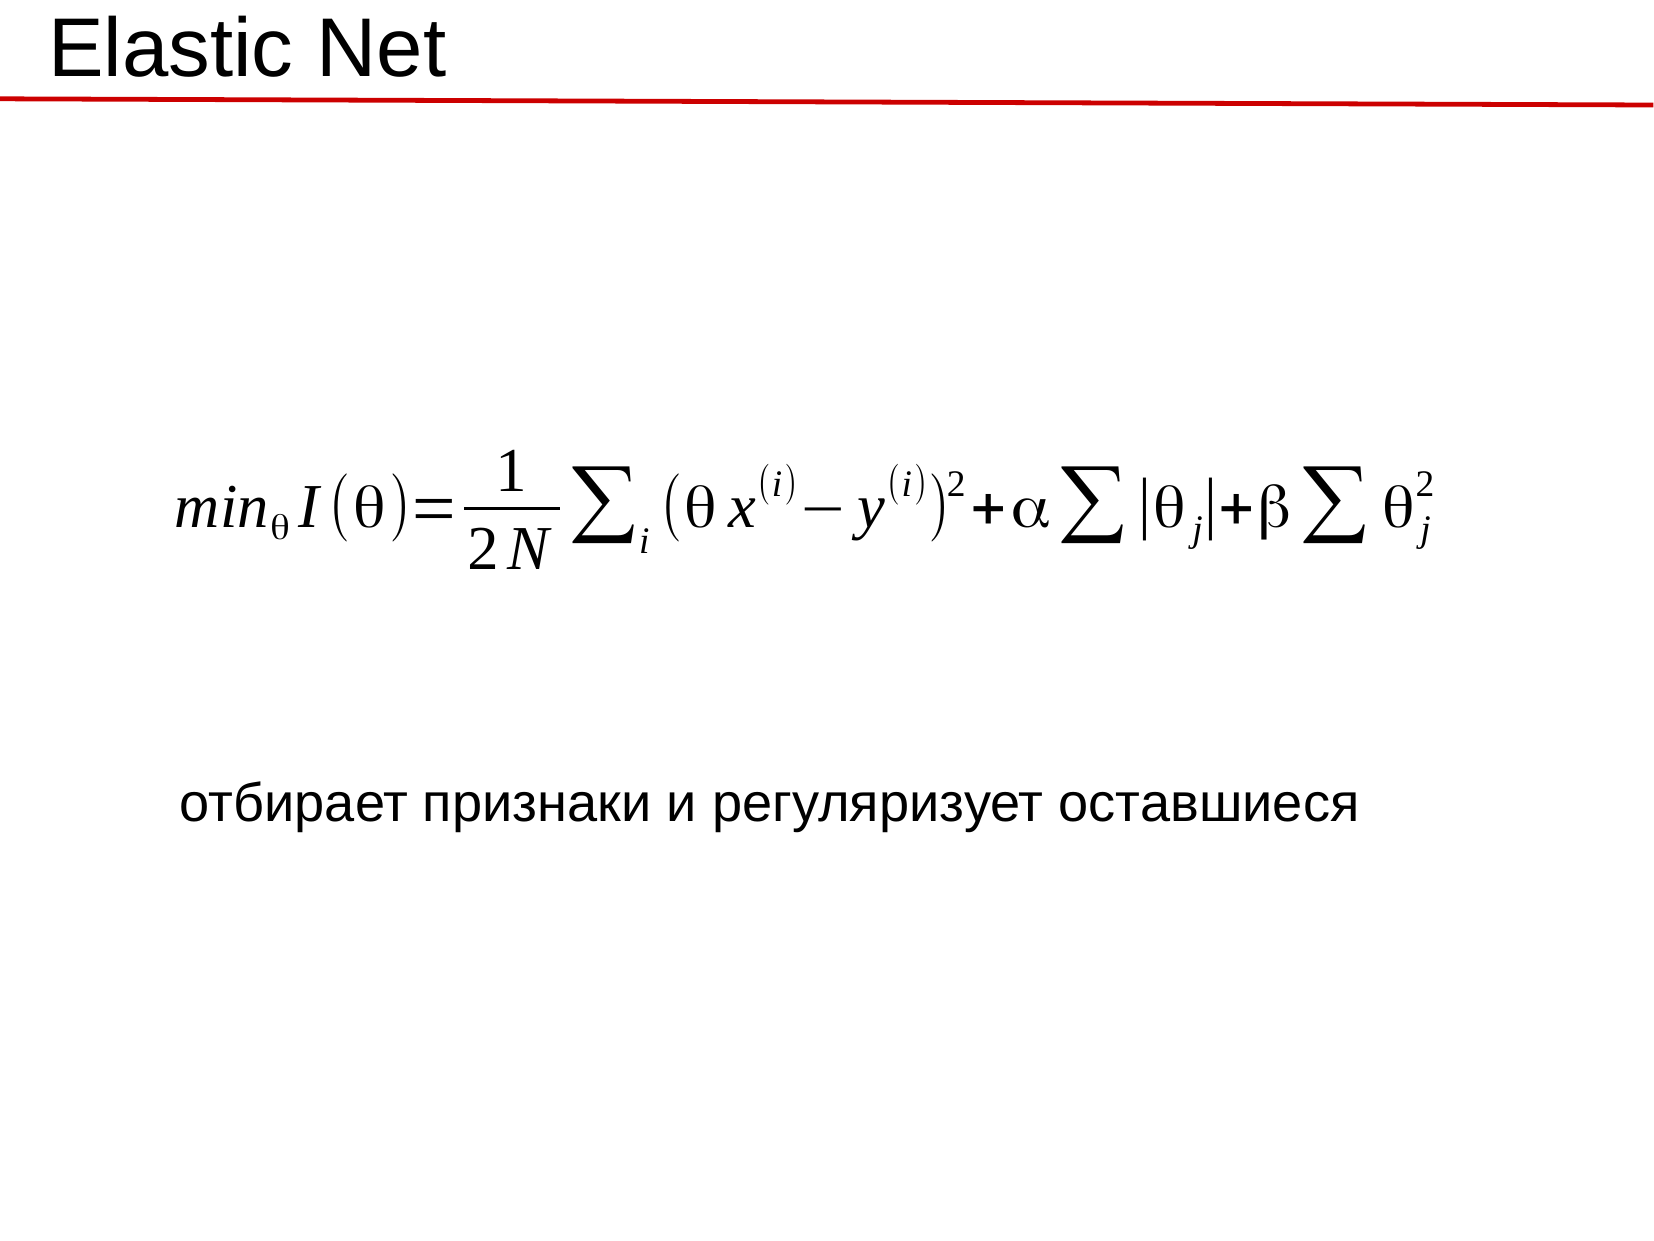

Elastic Net
отбирает признаки и регуляризует оставшиеся